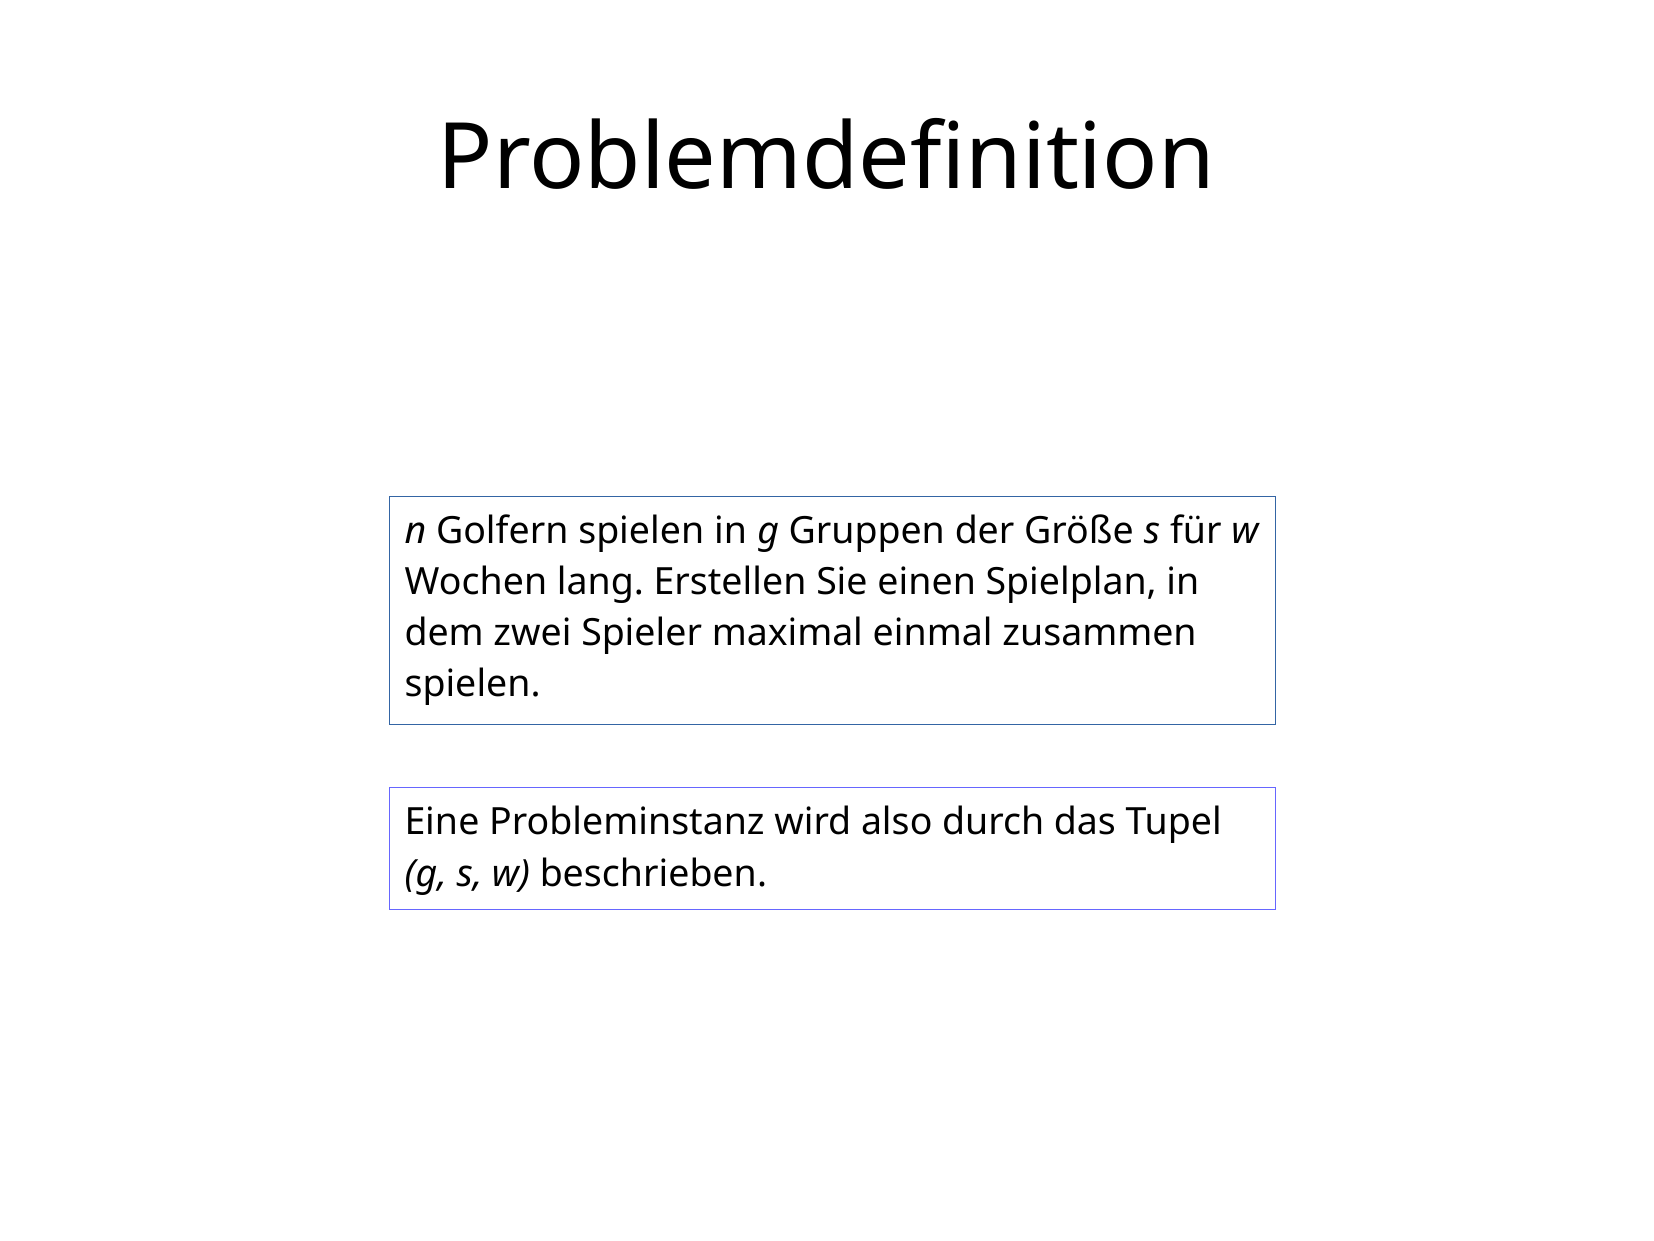

# Problemdefinition
n Golfern spielen in g Gruppen der Größe s für w Wochen lang. Erstellen Sie einen Spielplan, in dem zwei Spieler maximal einmal zusammen spielen.
Eine Probleminstanz wird also durch das Tupel (g, s, w) beschrieben.